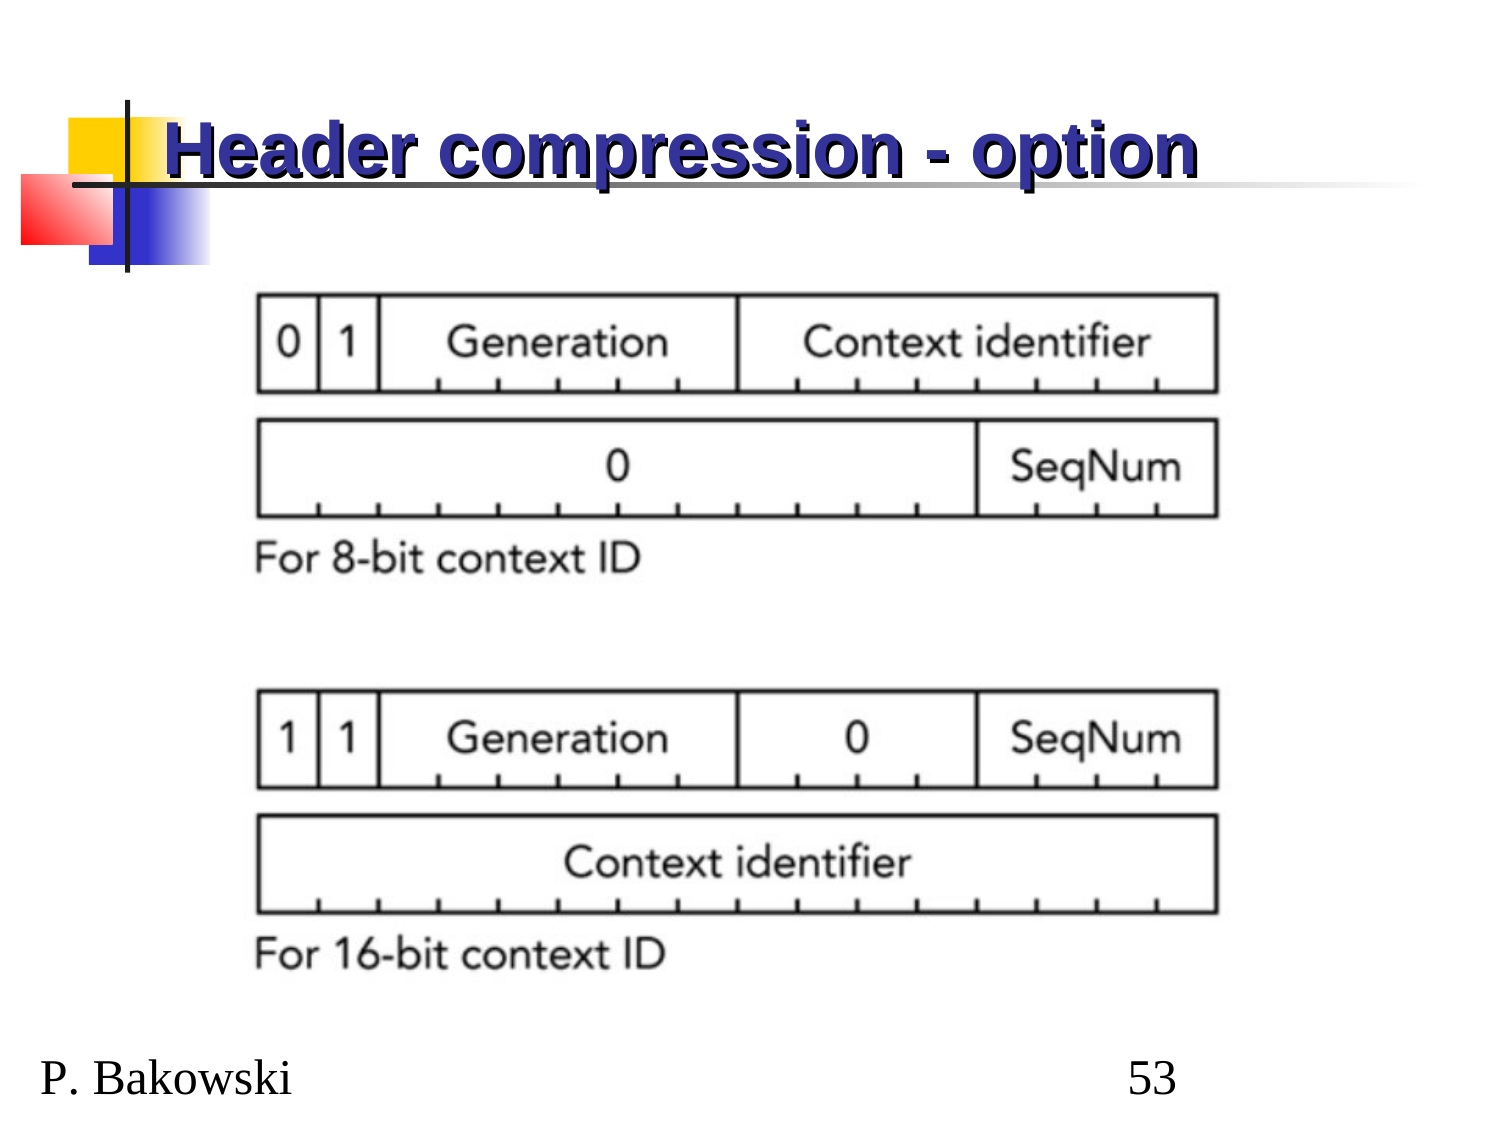

# Header compression - option
P.Bakowski
53